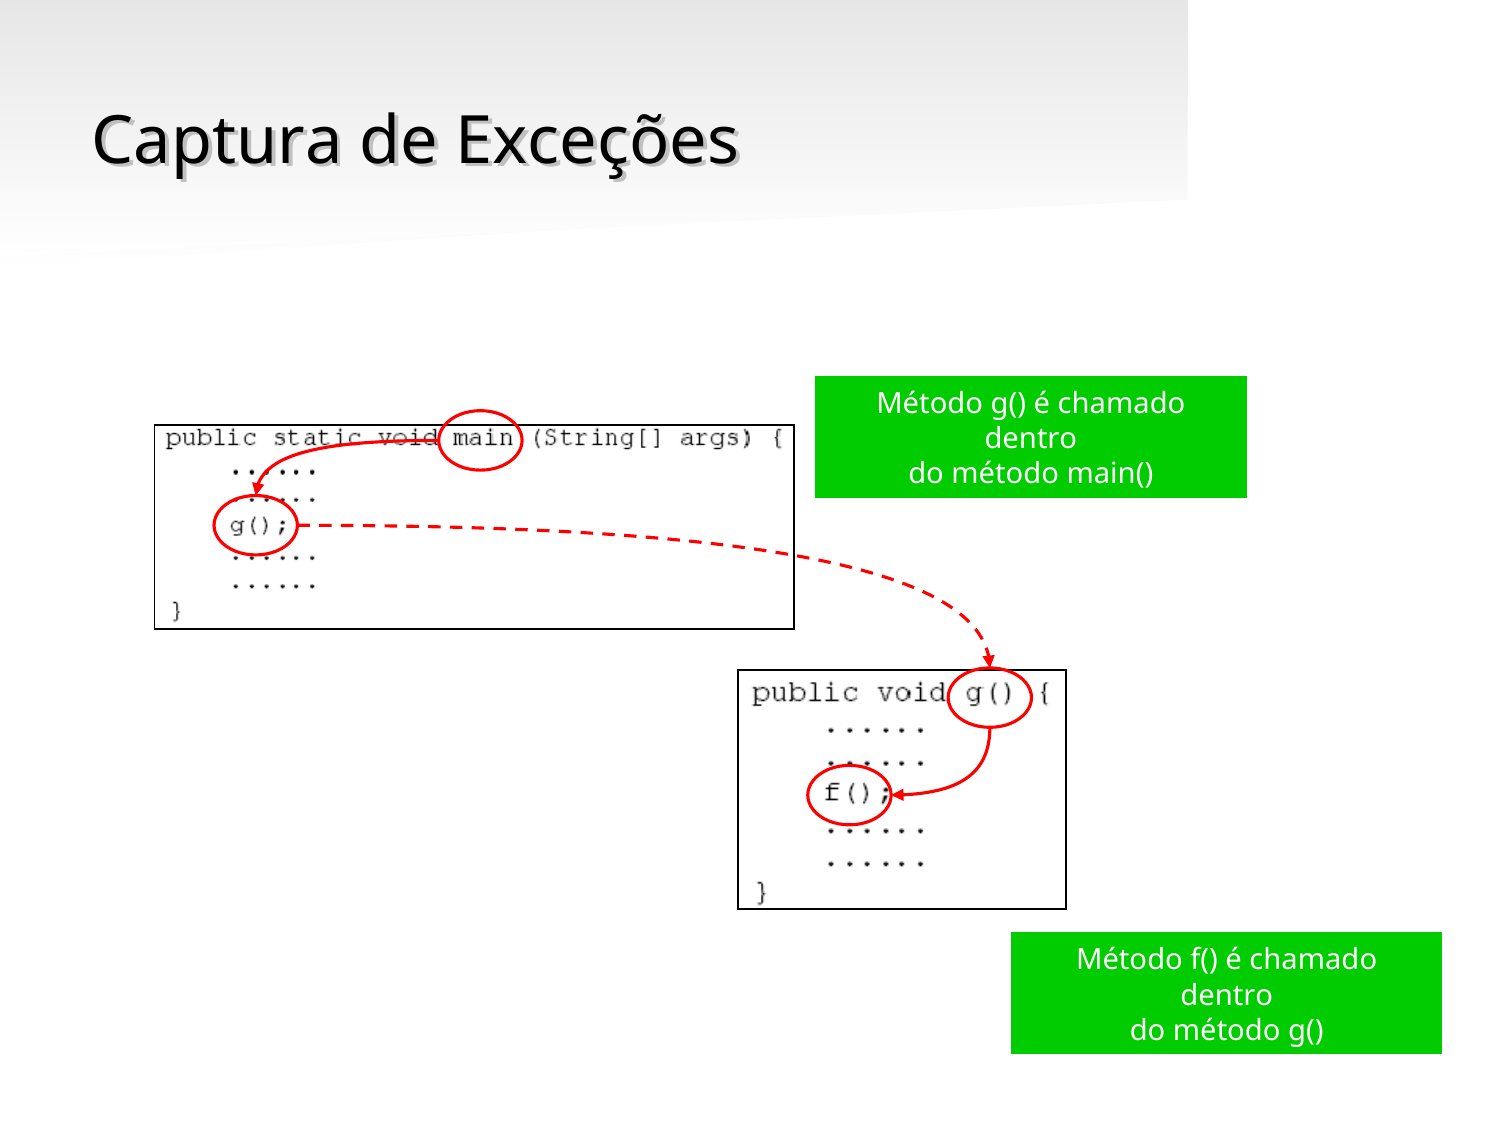

# Captura de Exceções
Método g() é chamado dentro
do método main()
Método f() é chamado dentro
do método g()